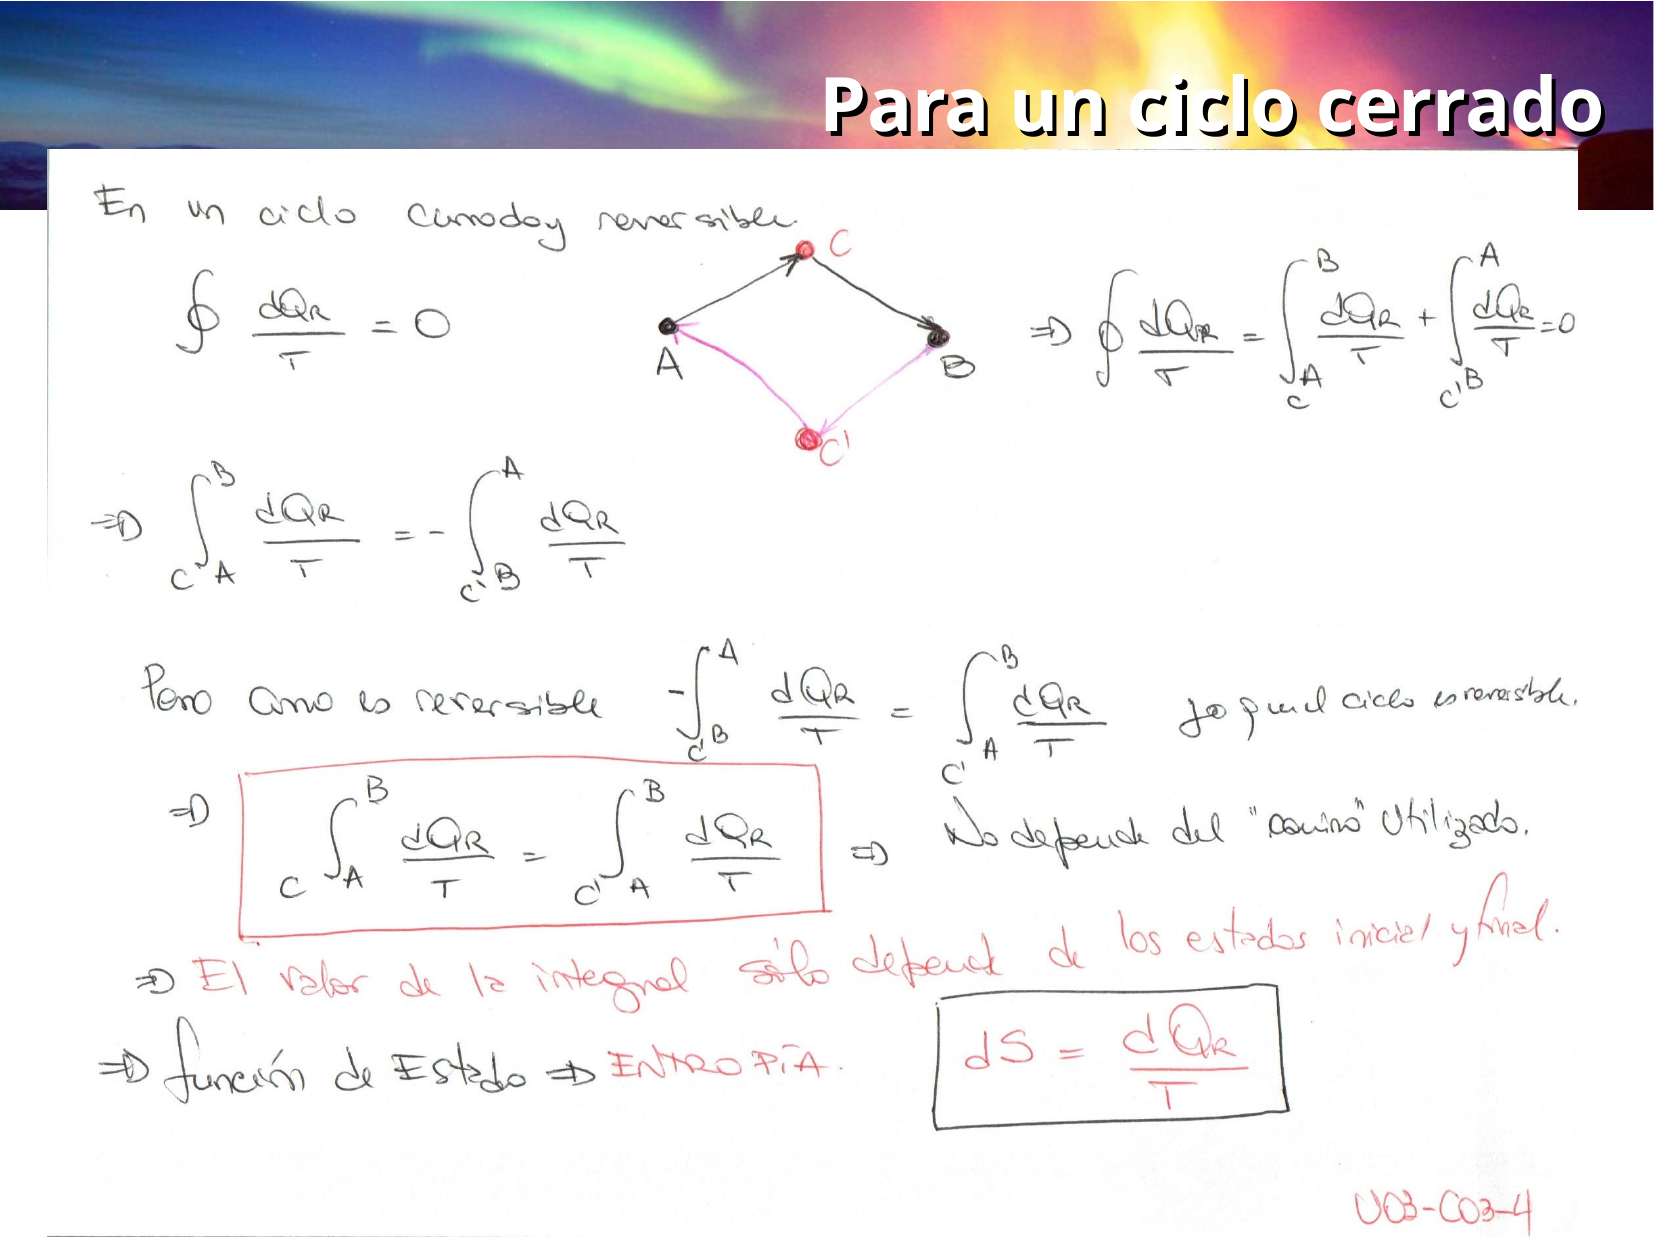

# Para un ciclo cerrado
Abr 30, 2019
H. Asorey - F3B 2019
21